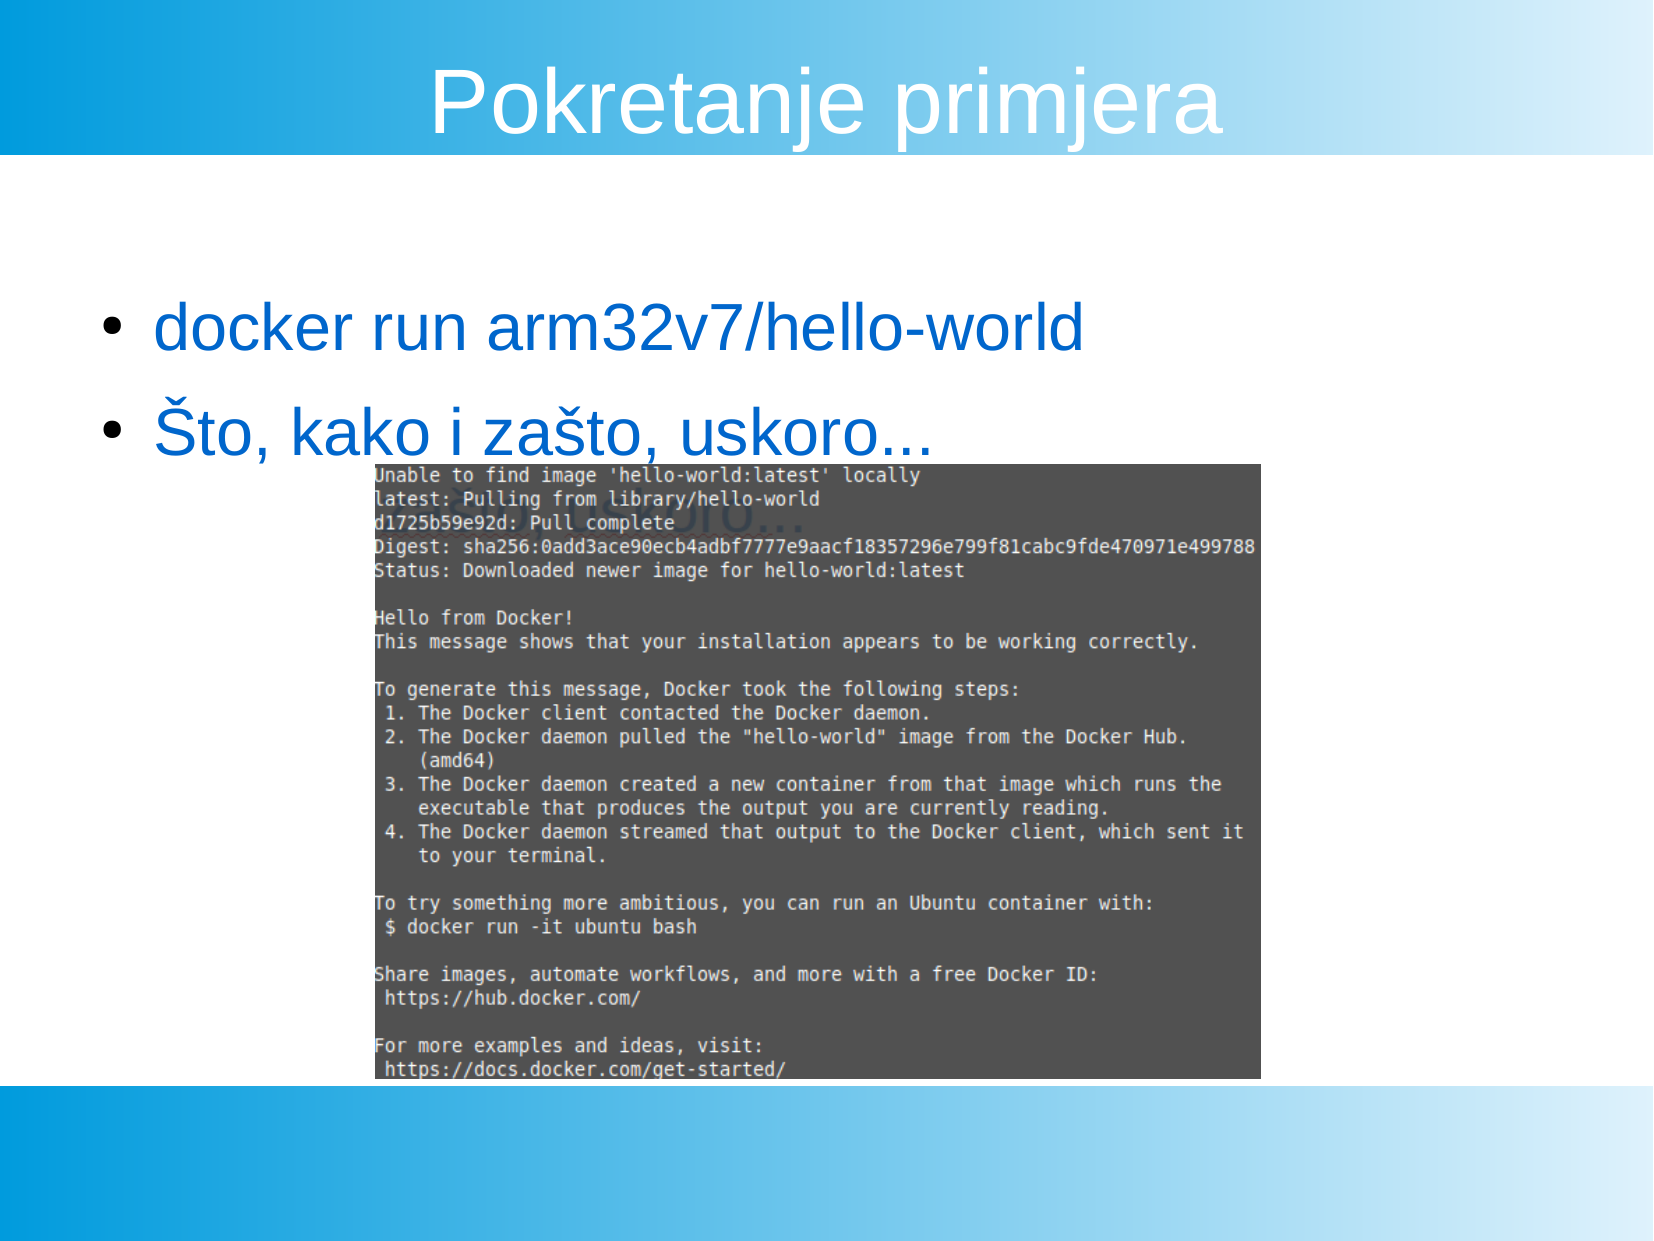

# Pokretanje primjera
docker run arm32v7/hello-world
Što, kako i zašto, uskoro...